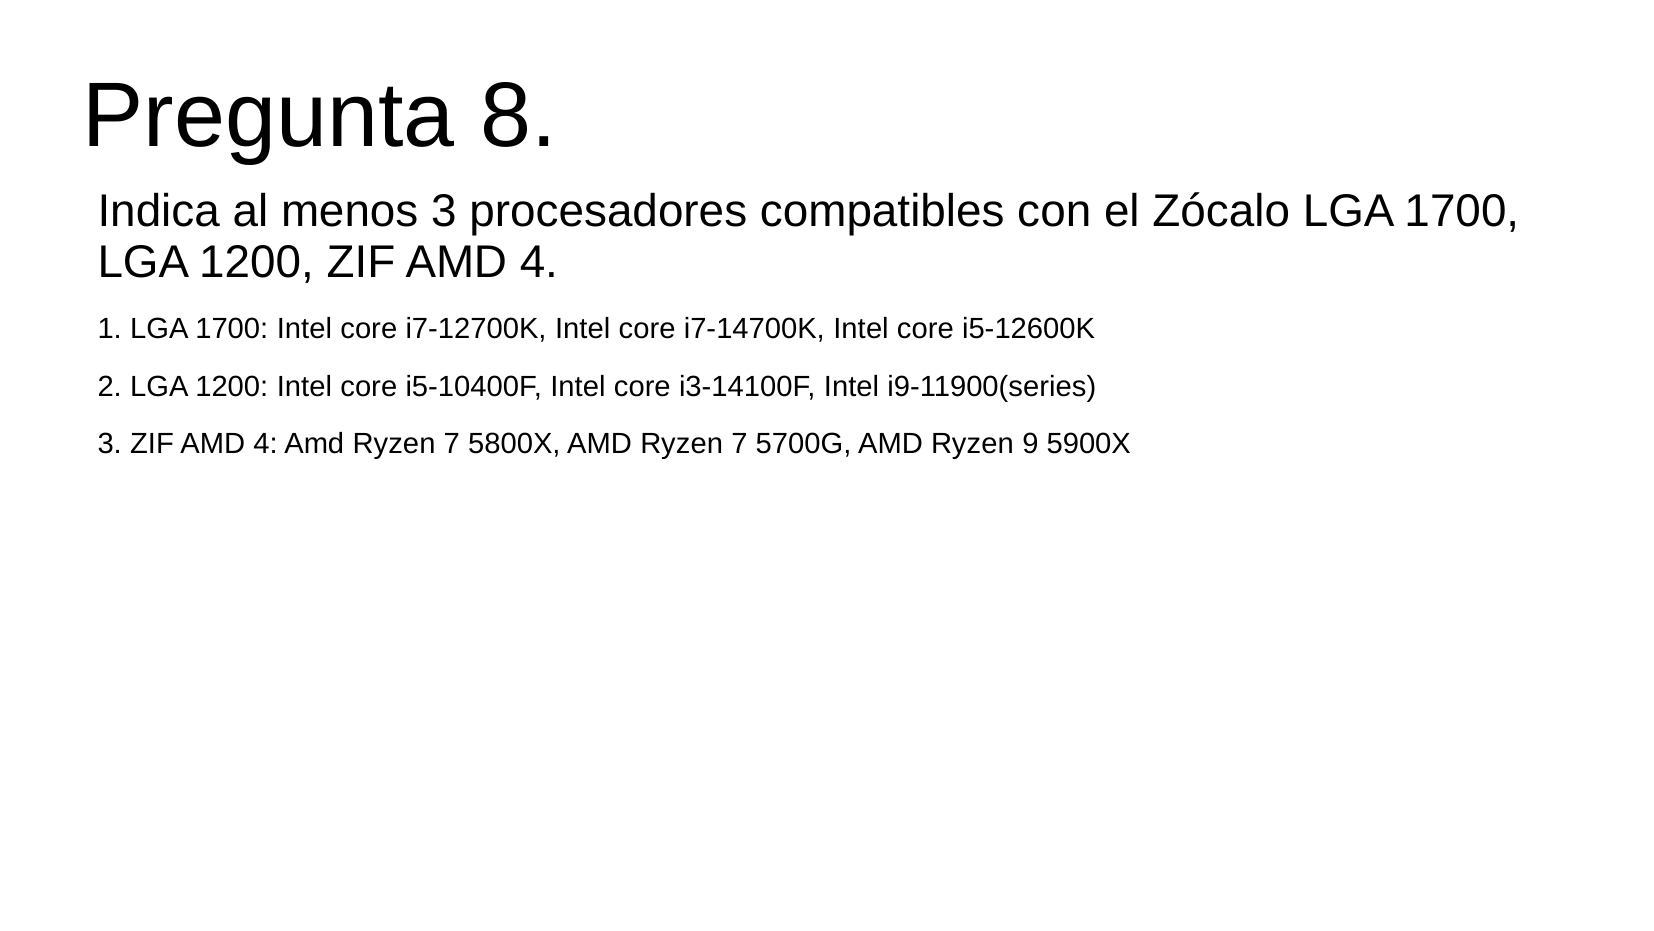

# Pregunta 8.
Indica al menos 3 procesadores compatibles con el Zócalo LGA 1700, LGA 1200, ZIF AMD 4.
1. LGA 1700: Intel core i7-12700K, Intel core i7-14700K, Intel core i5-12600K
2. LGA 1200: Intel core i5-10400F, Intel core i3-14100F, Intel i9-11900(series)
3. ZIF AMD 4: Amd Ryzen 7 5800X, AMD Ryzen 7 5700G, AMD Ryzen 9 5900X